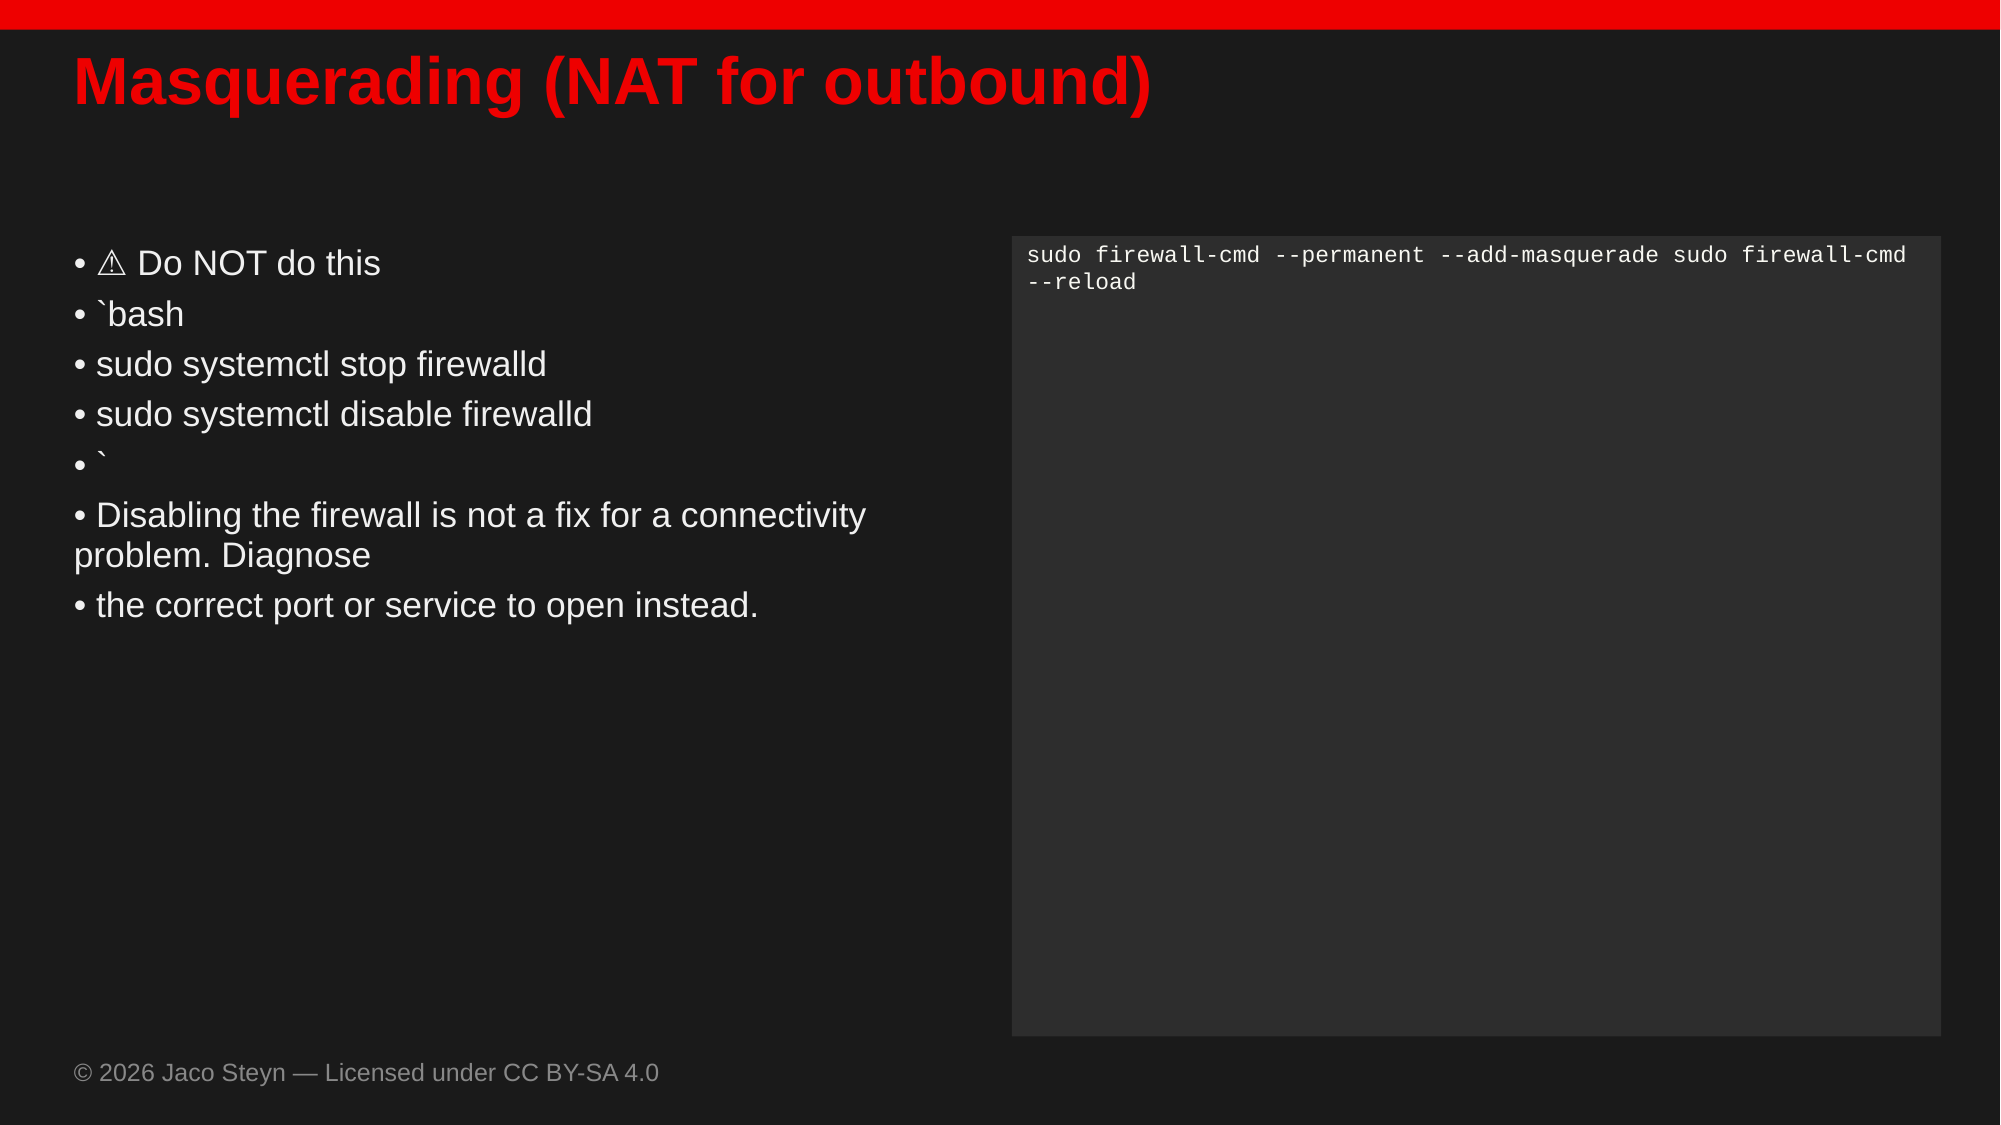

Masquerading (NAT for outbound)
• ⚠️ Do NOT do this
• `bash
• sudo systemctl stop firewalld
• sudo systemctl disable firewalld
• `
• Disabling the firewall is not a fix for a connectivity problem. Diagnose
• the correct port or service to open instead.
sudo firewall-cmd --permanent --add-masquerade sudo firewall-cmd --reload
© 2026 Jaco Steyn — Licensed under CC BY-SA 4.0